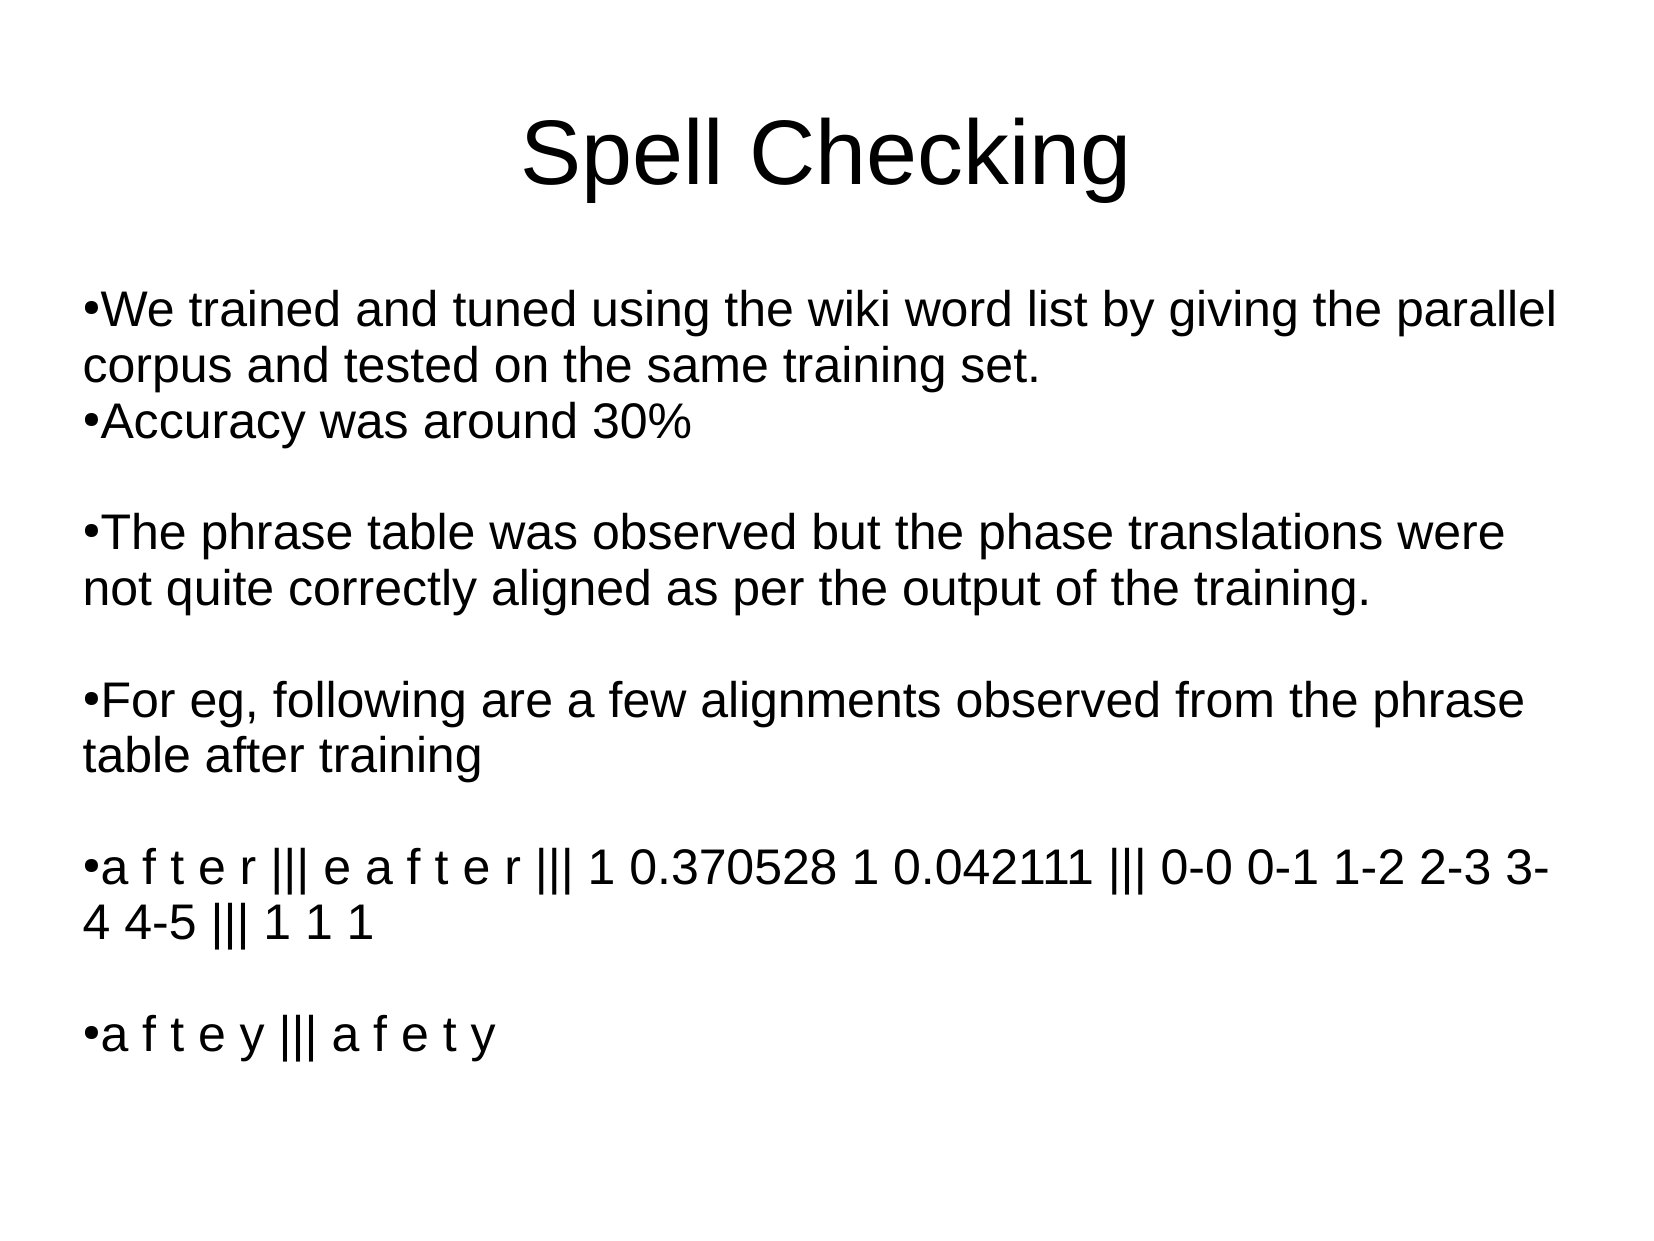

# Spell Checking
We trained and tuned using the wiki word list by giving the parallel corpus and tested on the same training set.
Accuracy was around 30%
The phrase table was observed but the phase translations were not quite correctly aligned as per the output of the training.
For eg, following are a few alignments observed from the phrase table after training
a f t e r ||| e a f t e r ||| 1 0.370528 1 0.042111 ||| 0-0 0-1 1-2 2-3 3-4 4-5 ||| 1 1 1
a f t e y ||| a f e t y